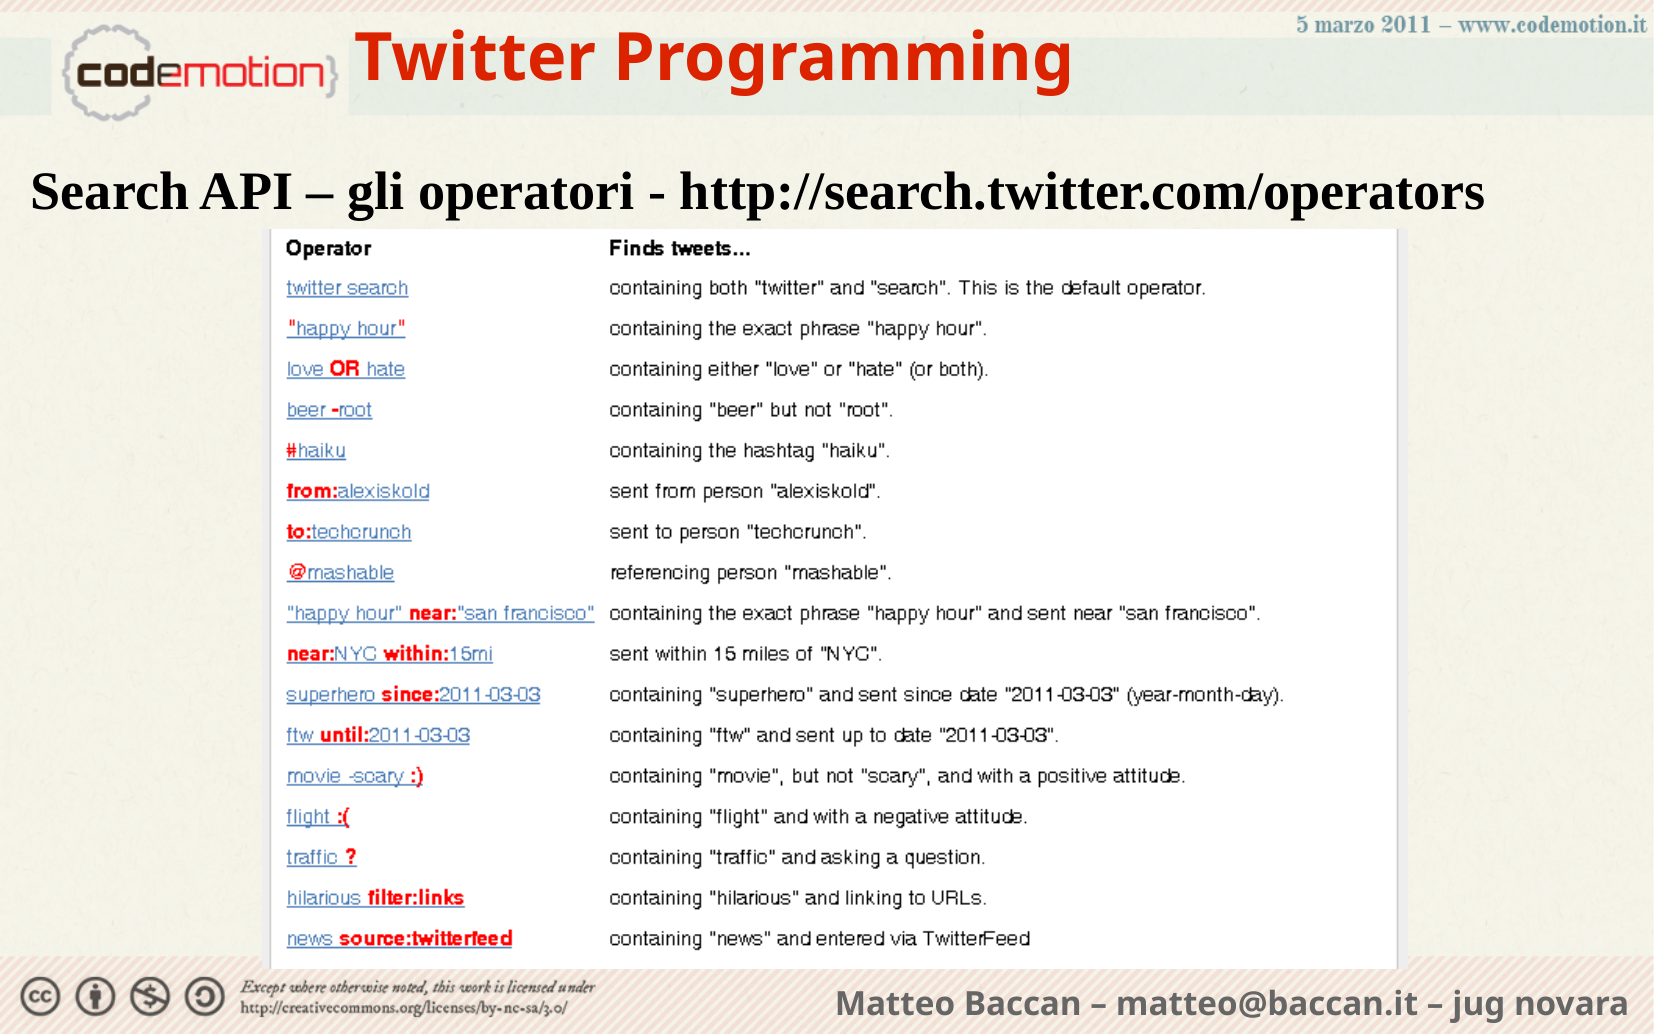

# Twitter Programming
Search API – gli operatori - http://search.twitter.com/operators
48
Twitter Programming - Matteo Baccan - matteo@baccan.it